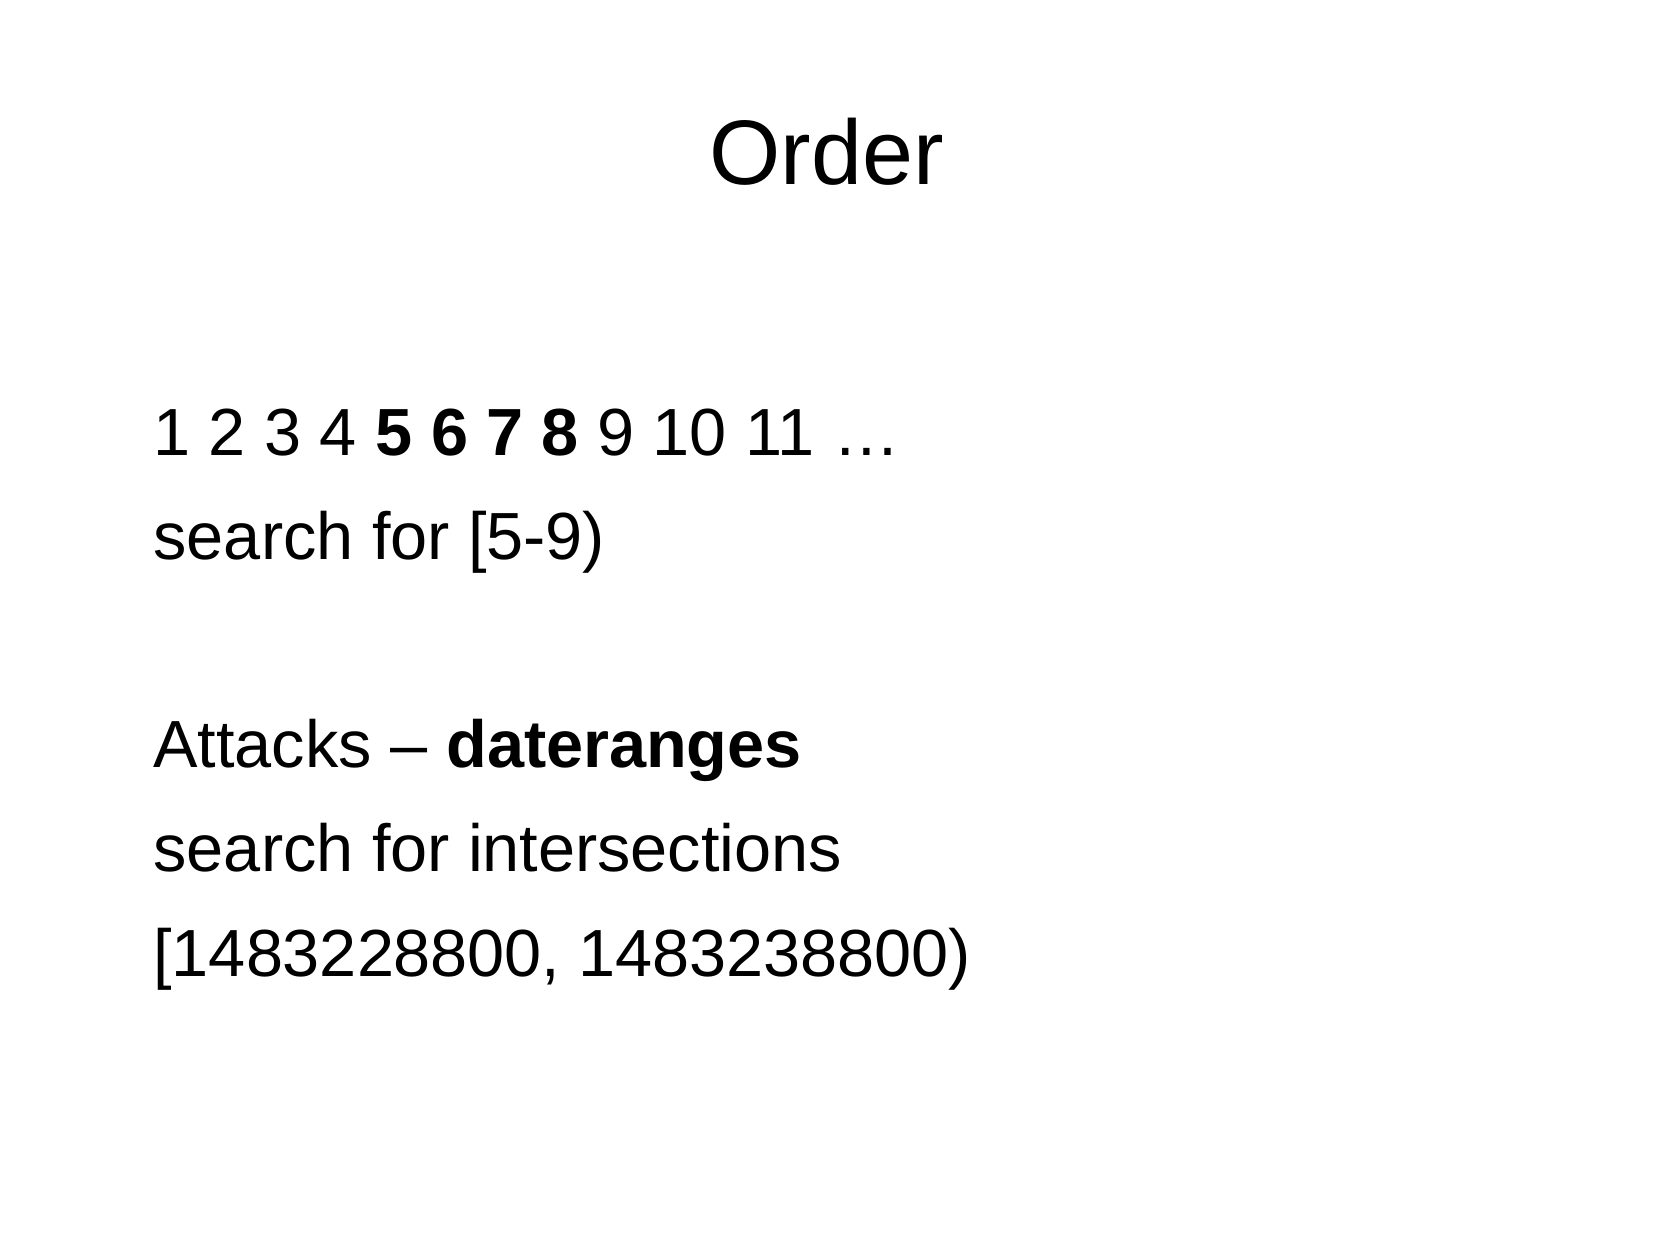

# Order
1 2 3 4 5 6 7 8 9 10 11 …
search for [5-9)
Attacks – dateranges
search for intersections
[1483228800, 1483238800)